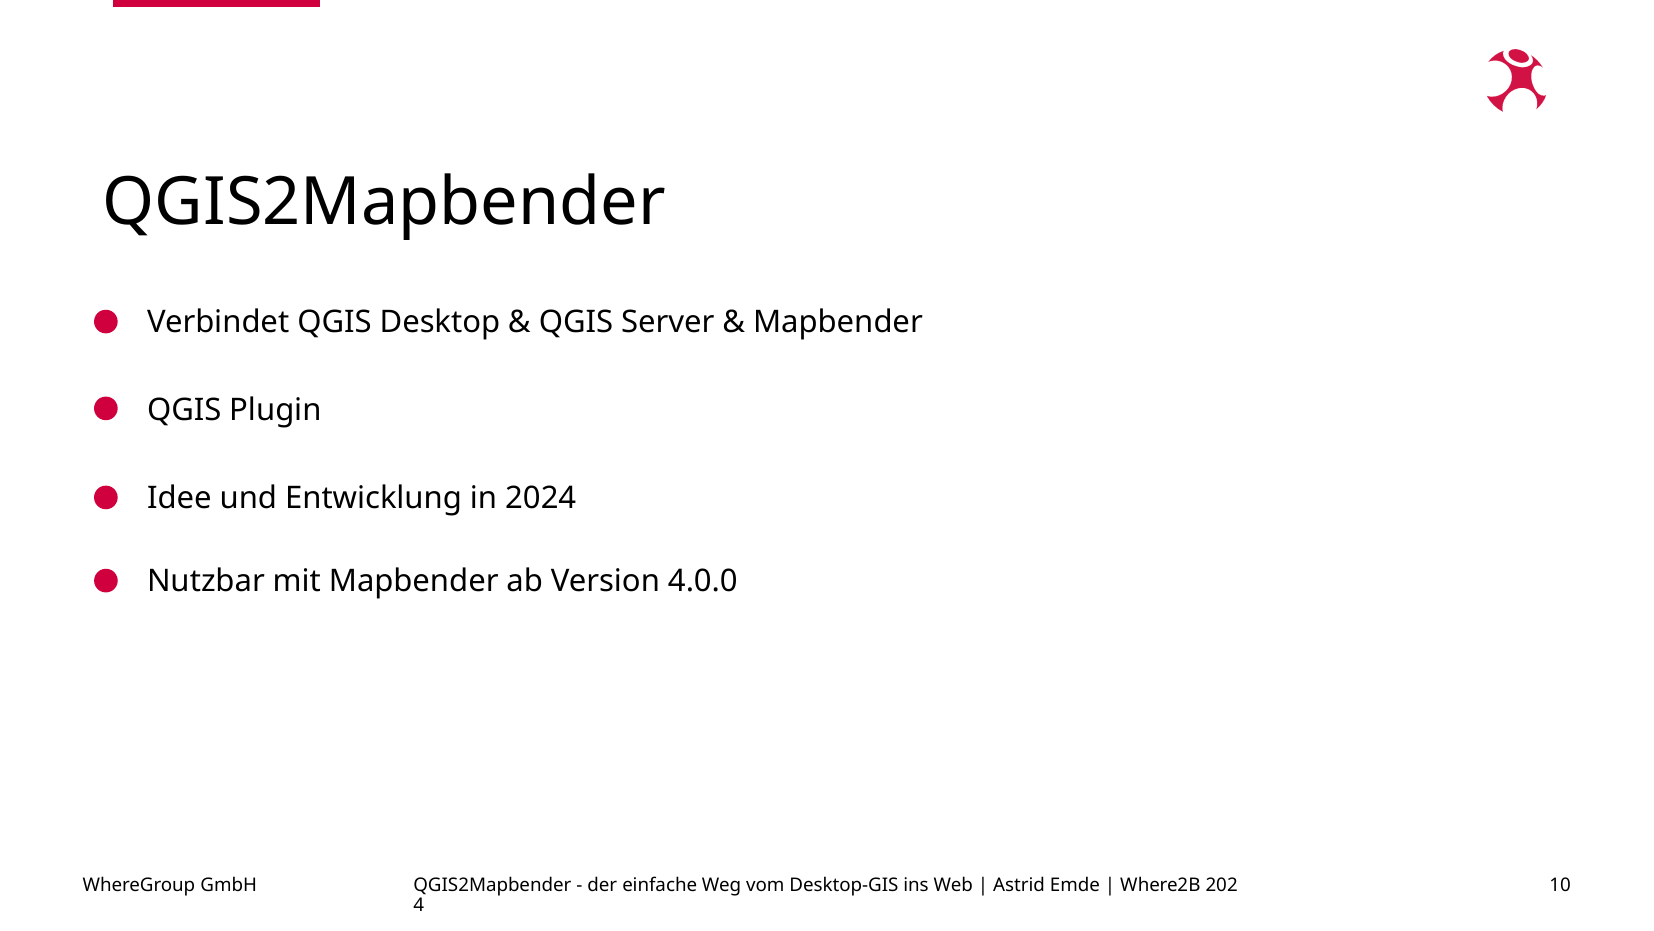

QGIS2Mapbender
Verbindet QGIS Desktop & QGIS Server & Mapbender
QGIS Plugin
Idee und Entwicklung in 2024
Nutzbar mit Mapbender ab Version 4.0.0
WhereGroup GmbH
QGIS2Mapbender - der einfache Weg vom Desktop-GIS ins Web | Astrid Emde | Where2B 2024
10